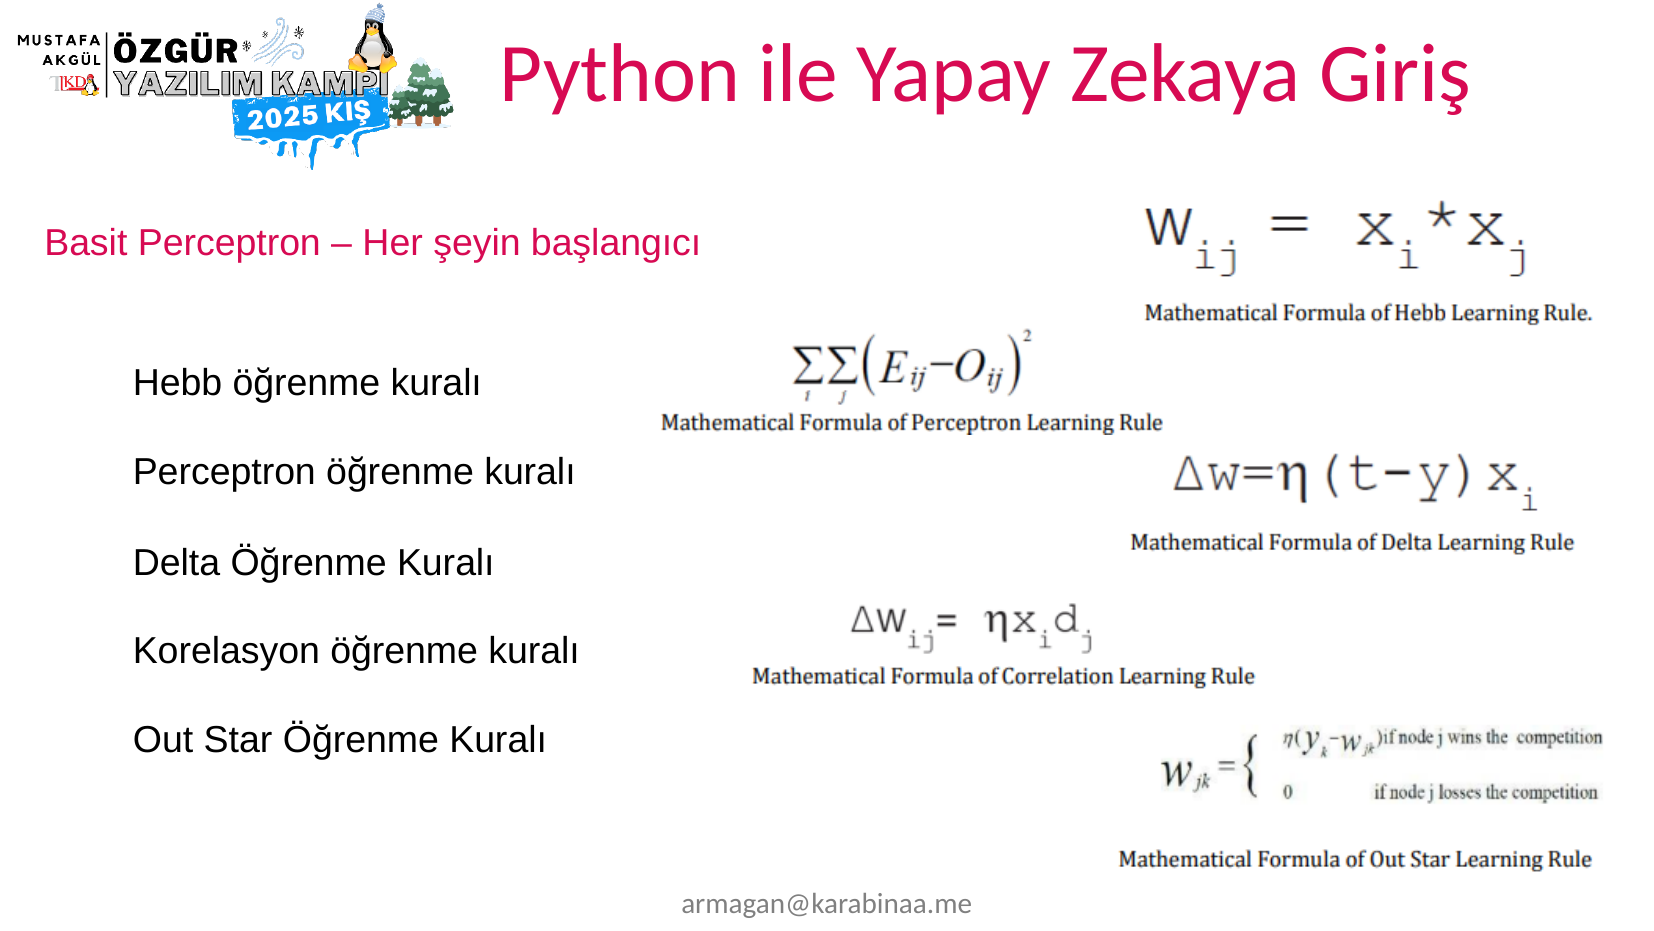

Python ile Yapay Zekaya Giriş
Basit Perceptron – Her şeyin başlangıcı
Hebb öğrenme kuralı
Perceptron öğrenme kuralı
Delta Öğrenme Kuralı
Korelasyon öğrenme kuralı
Out Star Öğrenme Kuralı
armagan@karabinaa.me